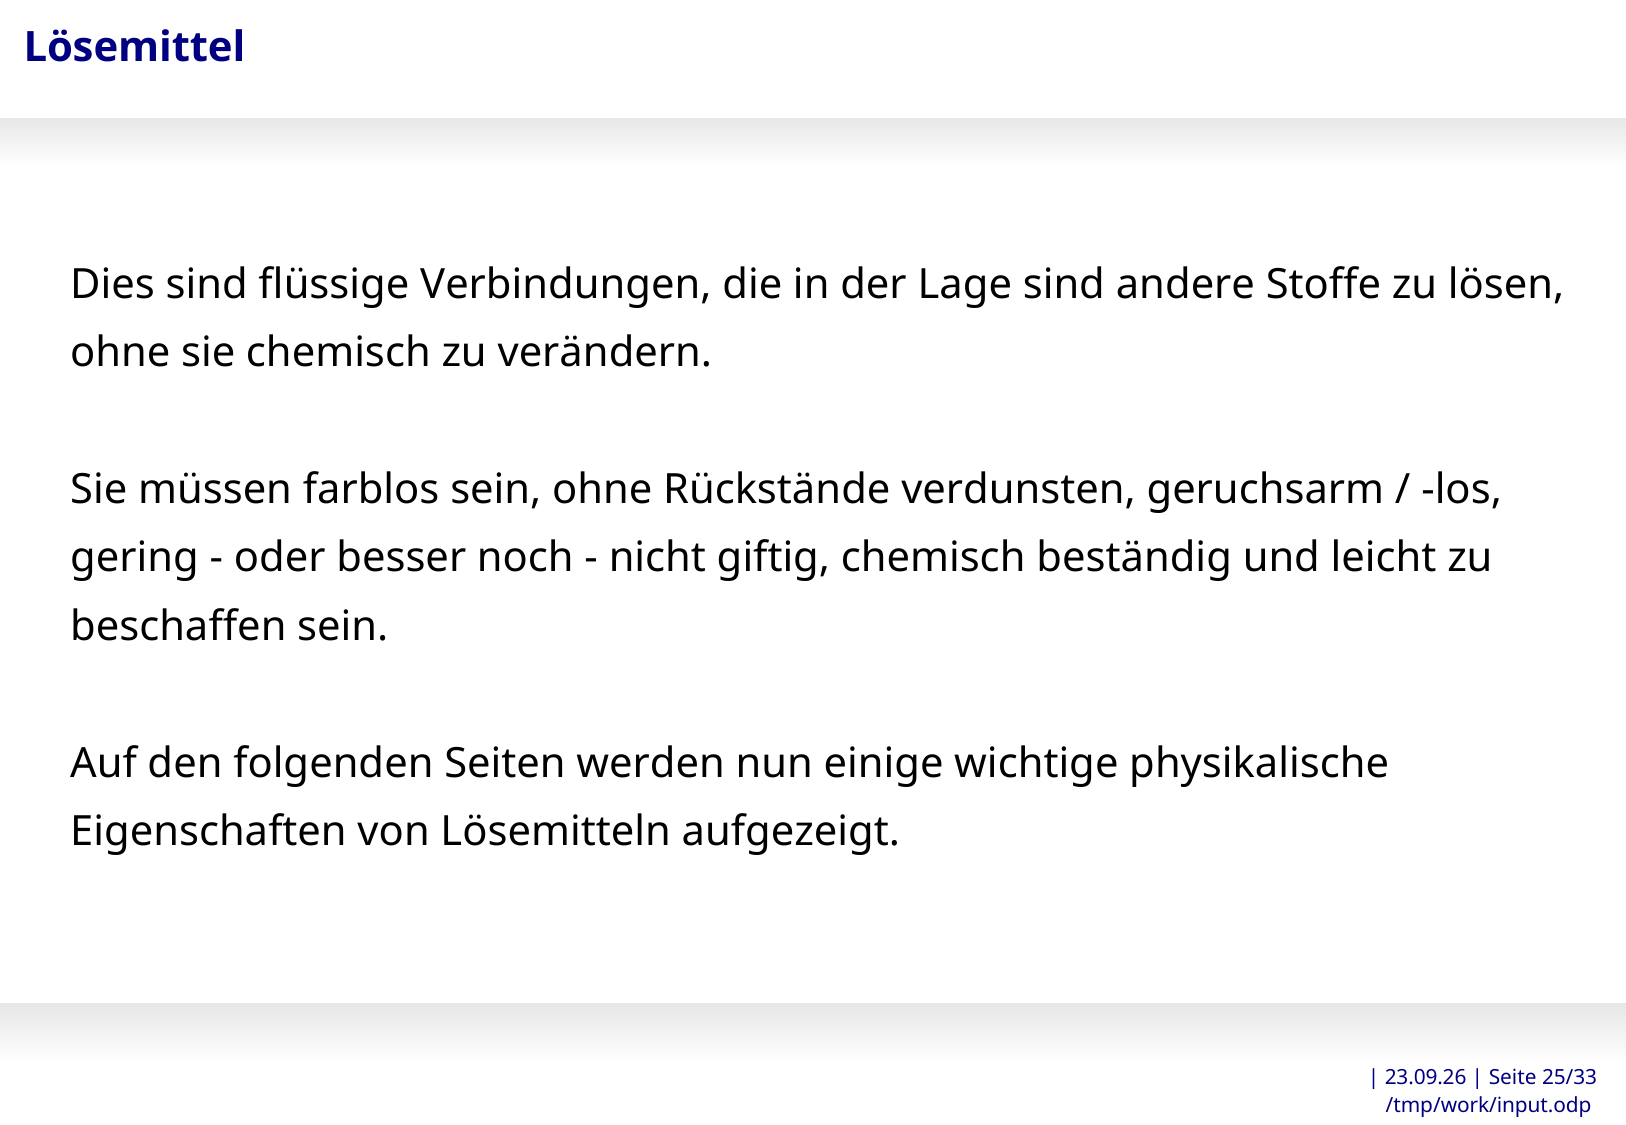

# Lösemittel
Dies sind flüssige Verbindungen, die in der Lage sind andere Stoffe zu lösen, ohne sie chemisch zu verändern.
Sie müssen farblos sein, ohne Rückstände verdunsten, geruchsarm / -los, gering - oder besser noch - nicht giftig, chemisch beständig und leicht zu beschaffen sein.
Auf den folgenden Seiten werden nun einige wichtige physikalische Eigenschaften von Lösemitteln aufgezeigt.